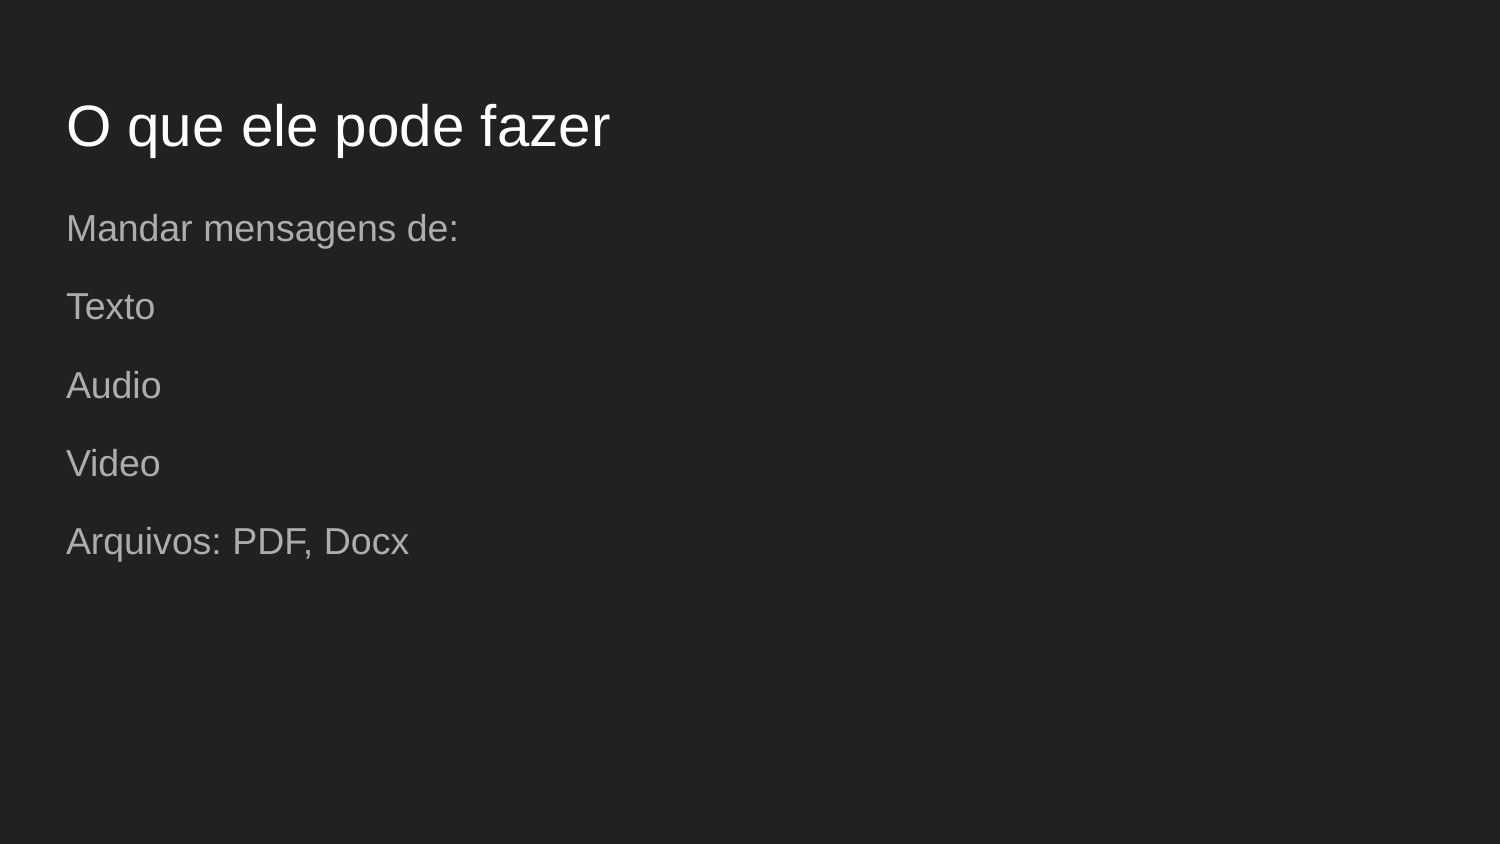

# O que ele pode fazer
Mandar mensagens de:
Texto
Audio
Video
Arquivos: PDF, Docx